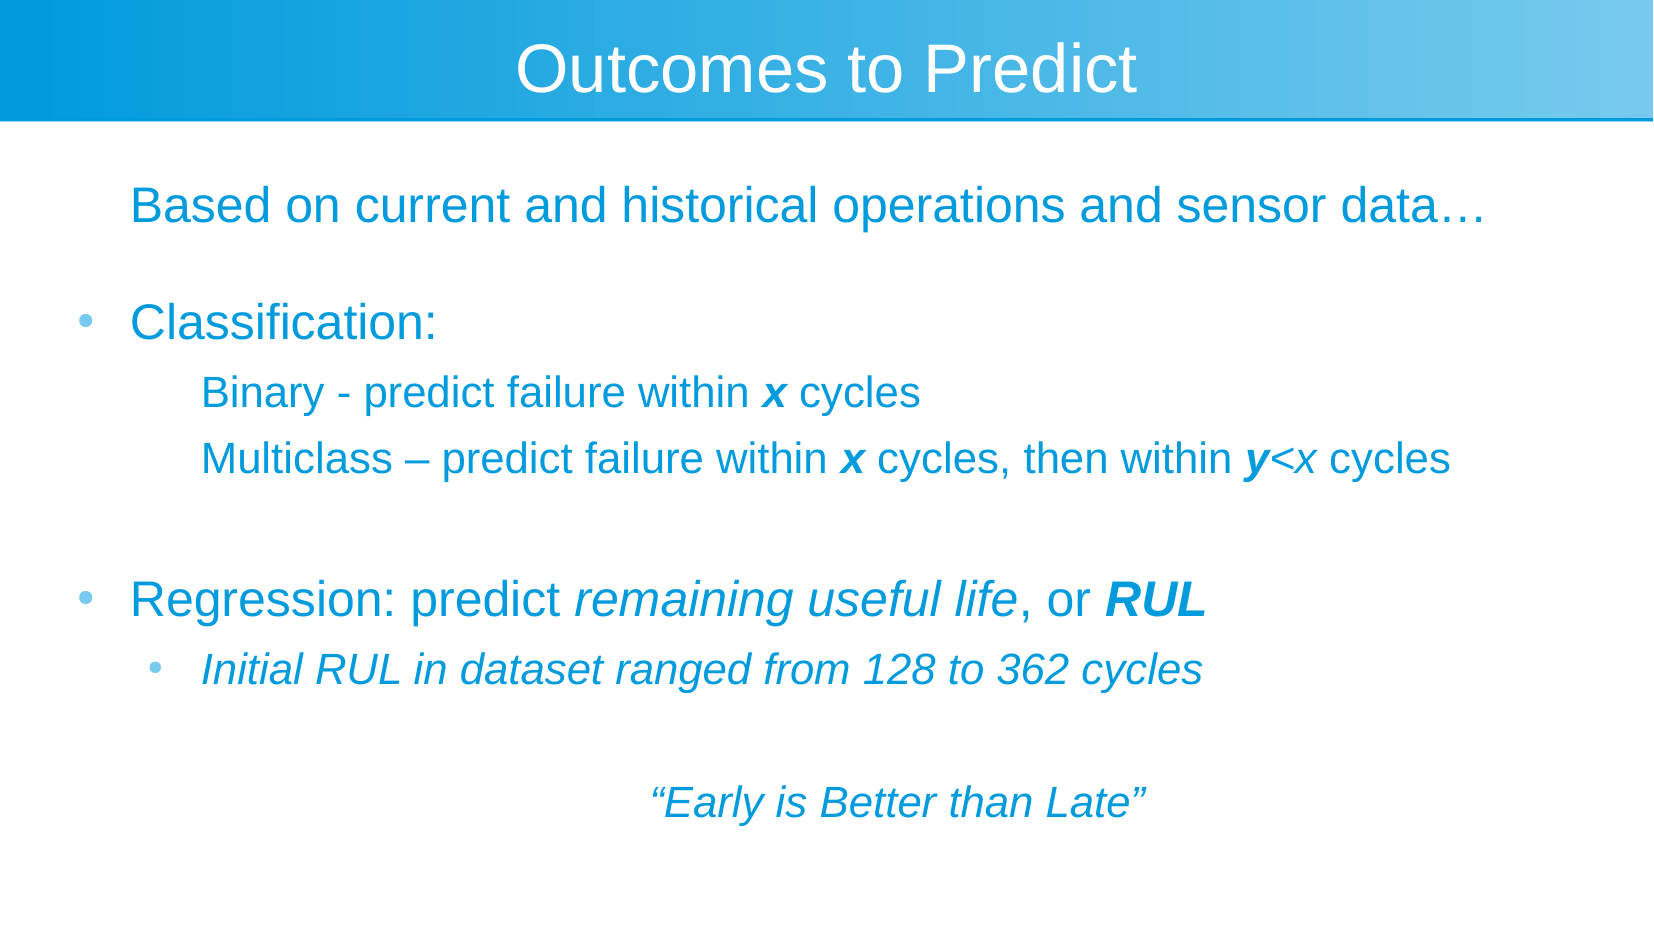

# Outcomes to Predict
Based on current and historical operations and sensor data…
Classification:
Binary - predict failure within x cycles
Multiclass – predict failure within x cycles, then within y<x cycles
Regression: predict remaining useful life, or RUL
Initial RUL in dataset ranged from 128 to 362 cycles
“Early is Better than Late”
6